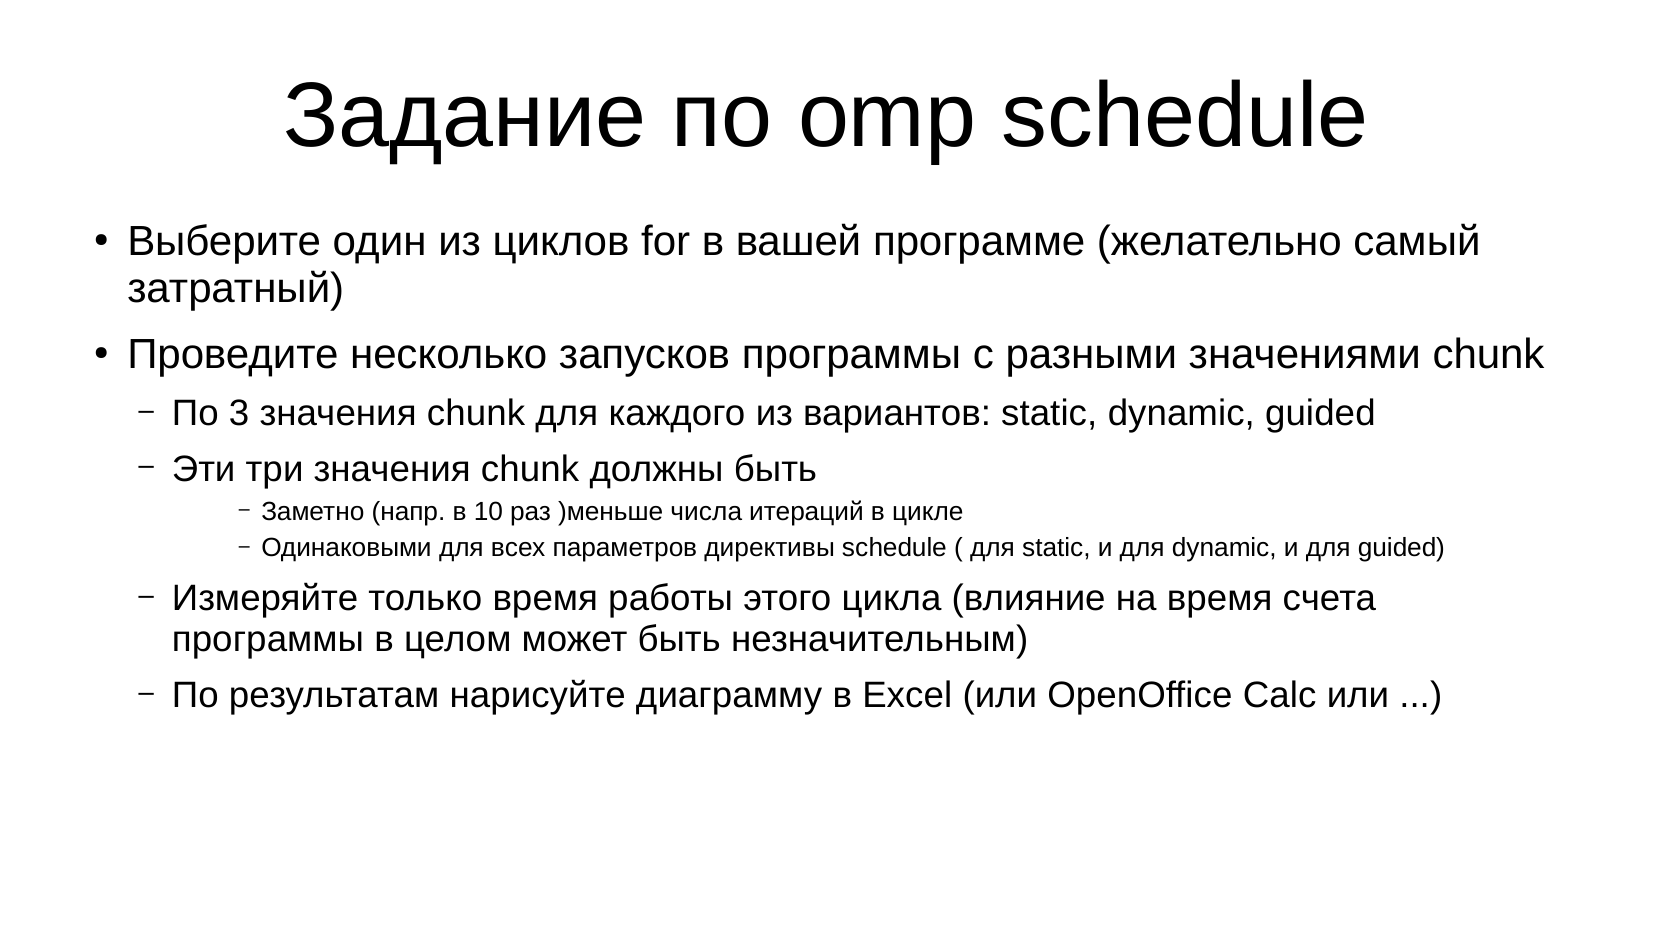

# Задание по omp schedule
Выберите один из циклов for в вашей программе (желательно самый затратный)
Проведите несколько запусков программы с разными значениями chunk
По 3 значения chunk для каждого из вариантов: static, dynamic, guided
Эти три значения chunk должны быть
Заметно (напр. в 10 раз )меньше числа итераций в цикле
Одинаковыми для всех параметров директивы schedule ( для static, и для dynamic, и для guided)
Измеряйте только время работы этого цикла (влияние на время счета программы в целом может быть незначительным)
По результатам нарисуйте диаграмму в Excel (или OpenOffice Calc или ...)